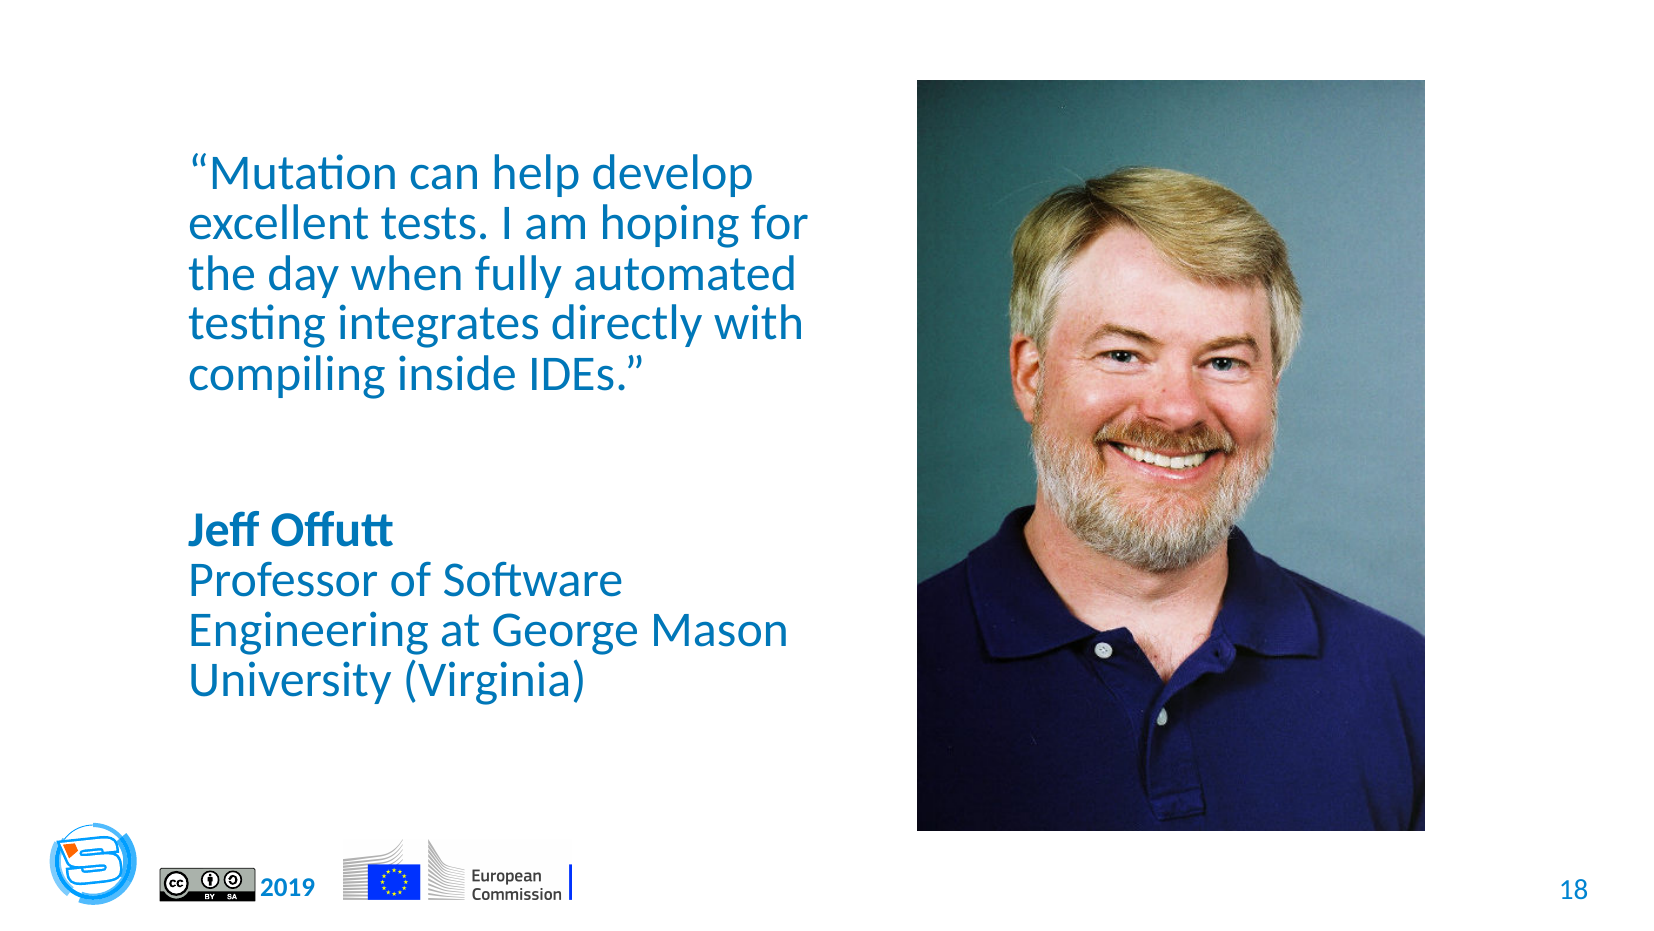

“Mutation can help develop excellent tests. I am hoping for the day when fully automated testing integrates directly with compiling inside IDEs.”
Jeff Offutt
Professor of Software Engineering at George Mason University (Virginia)
18